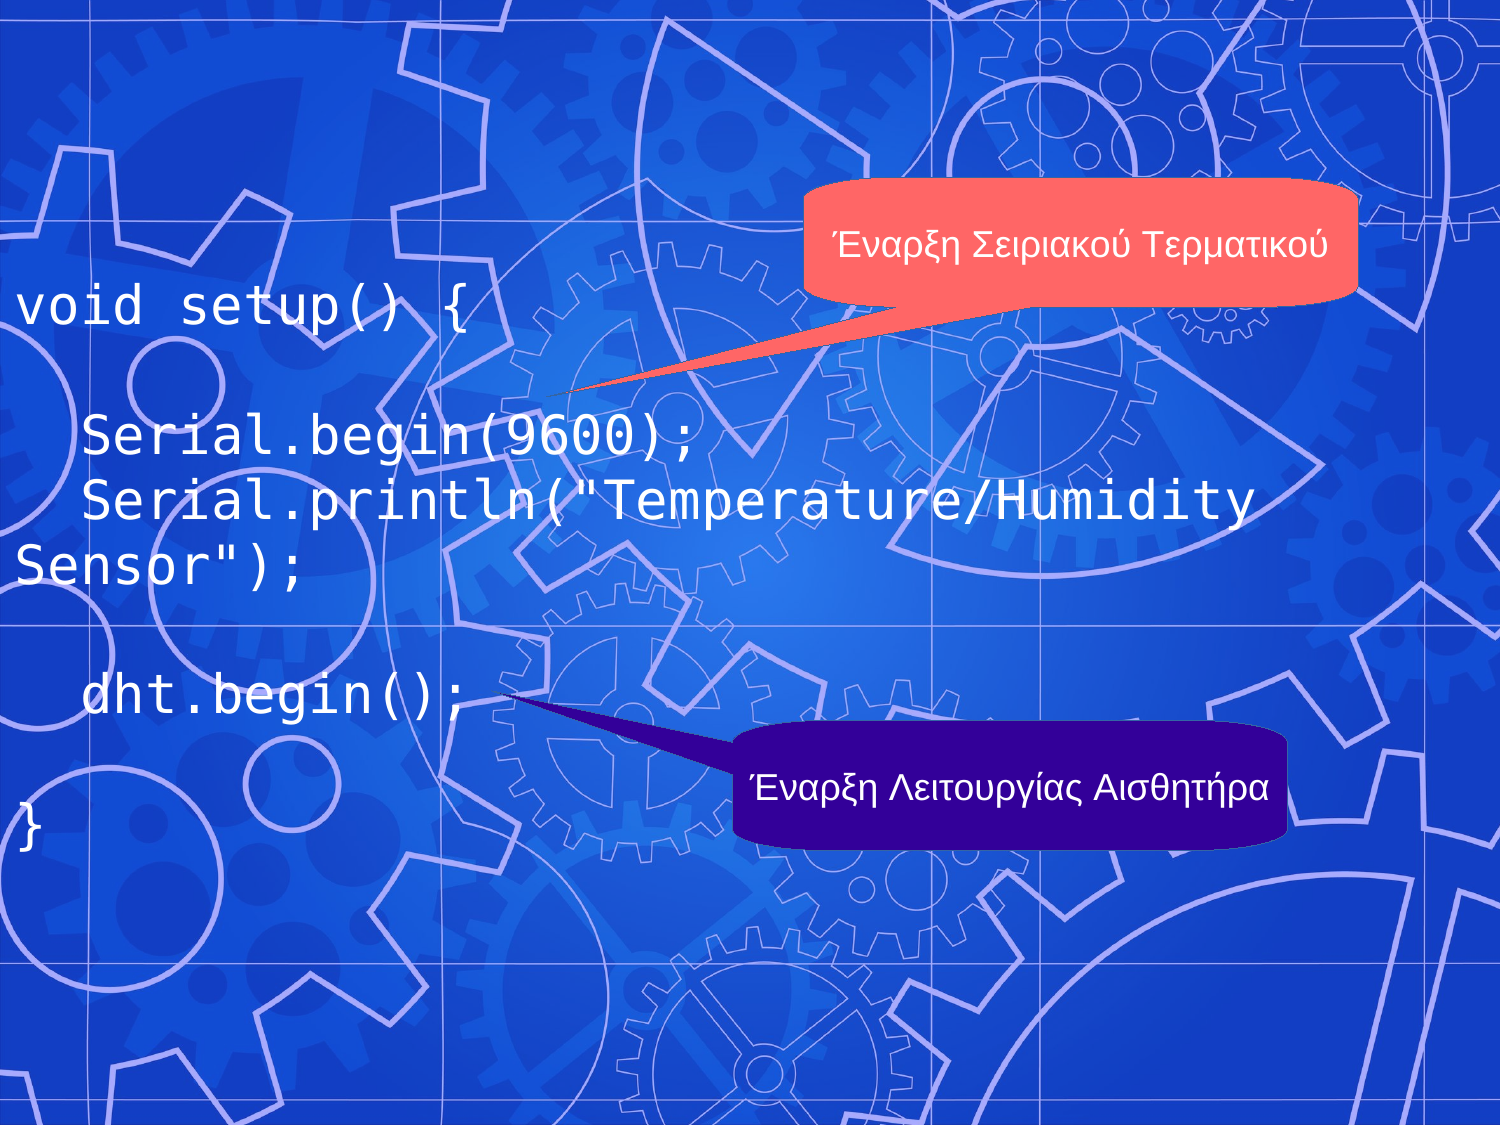

Έναρξη Σειριακού Τερματικού
void setup() {
 Serial.begin(9600);
 Serial.println("Temperature/Humidity Sensor");
 dht.begin();
}
Έναρξη Λειτουργίας Αισθητήρα